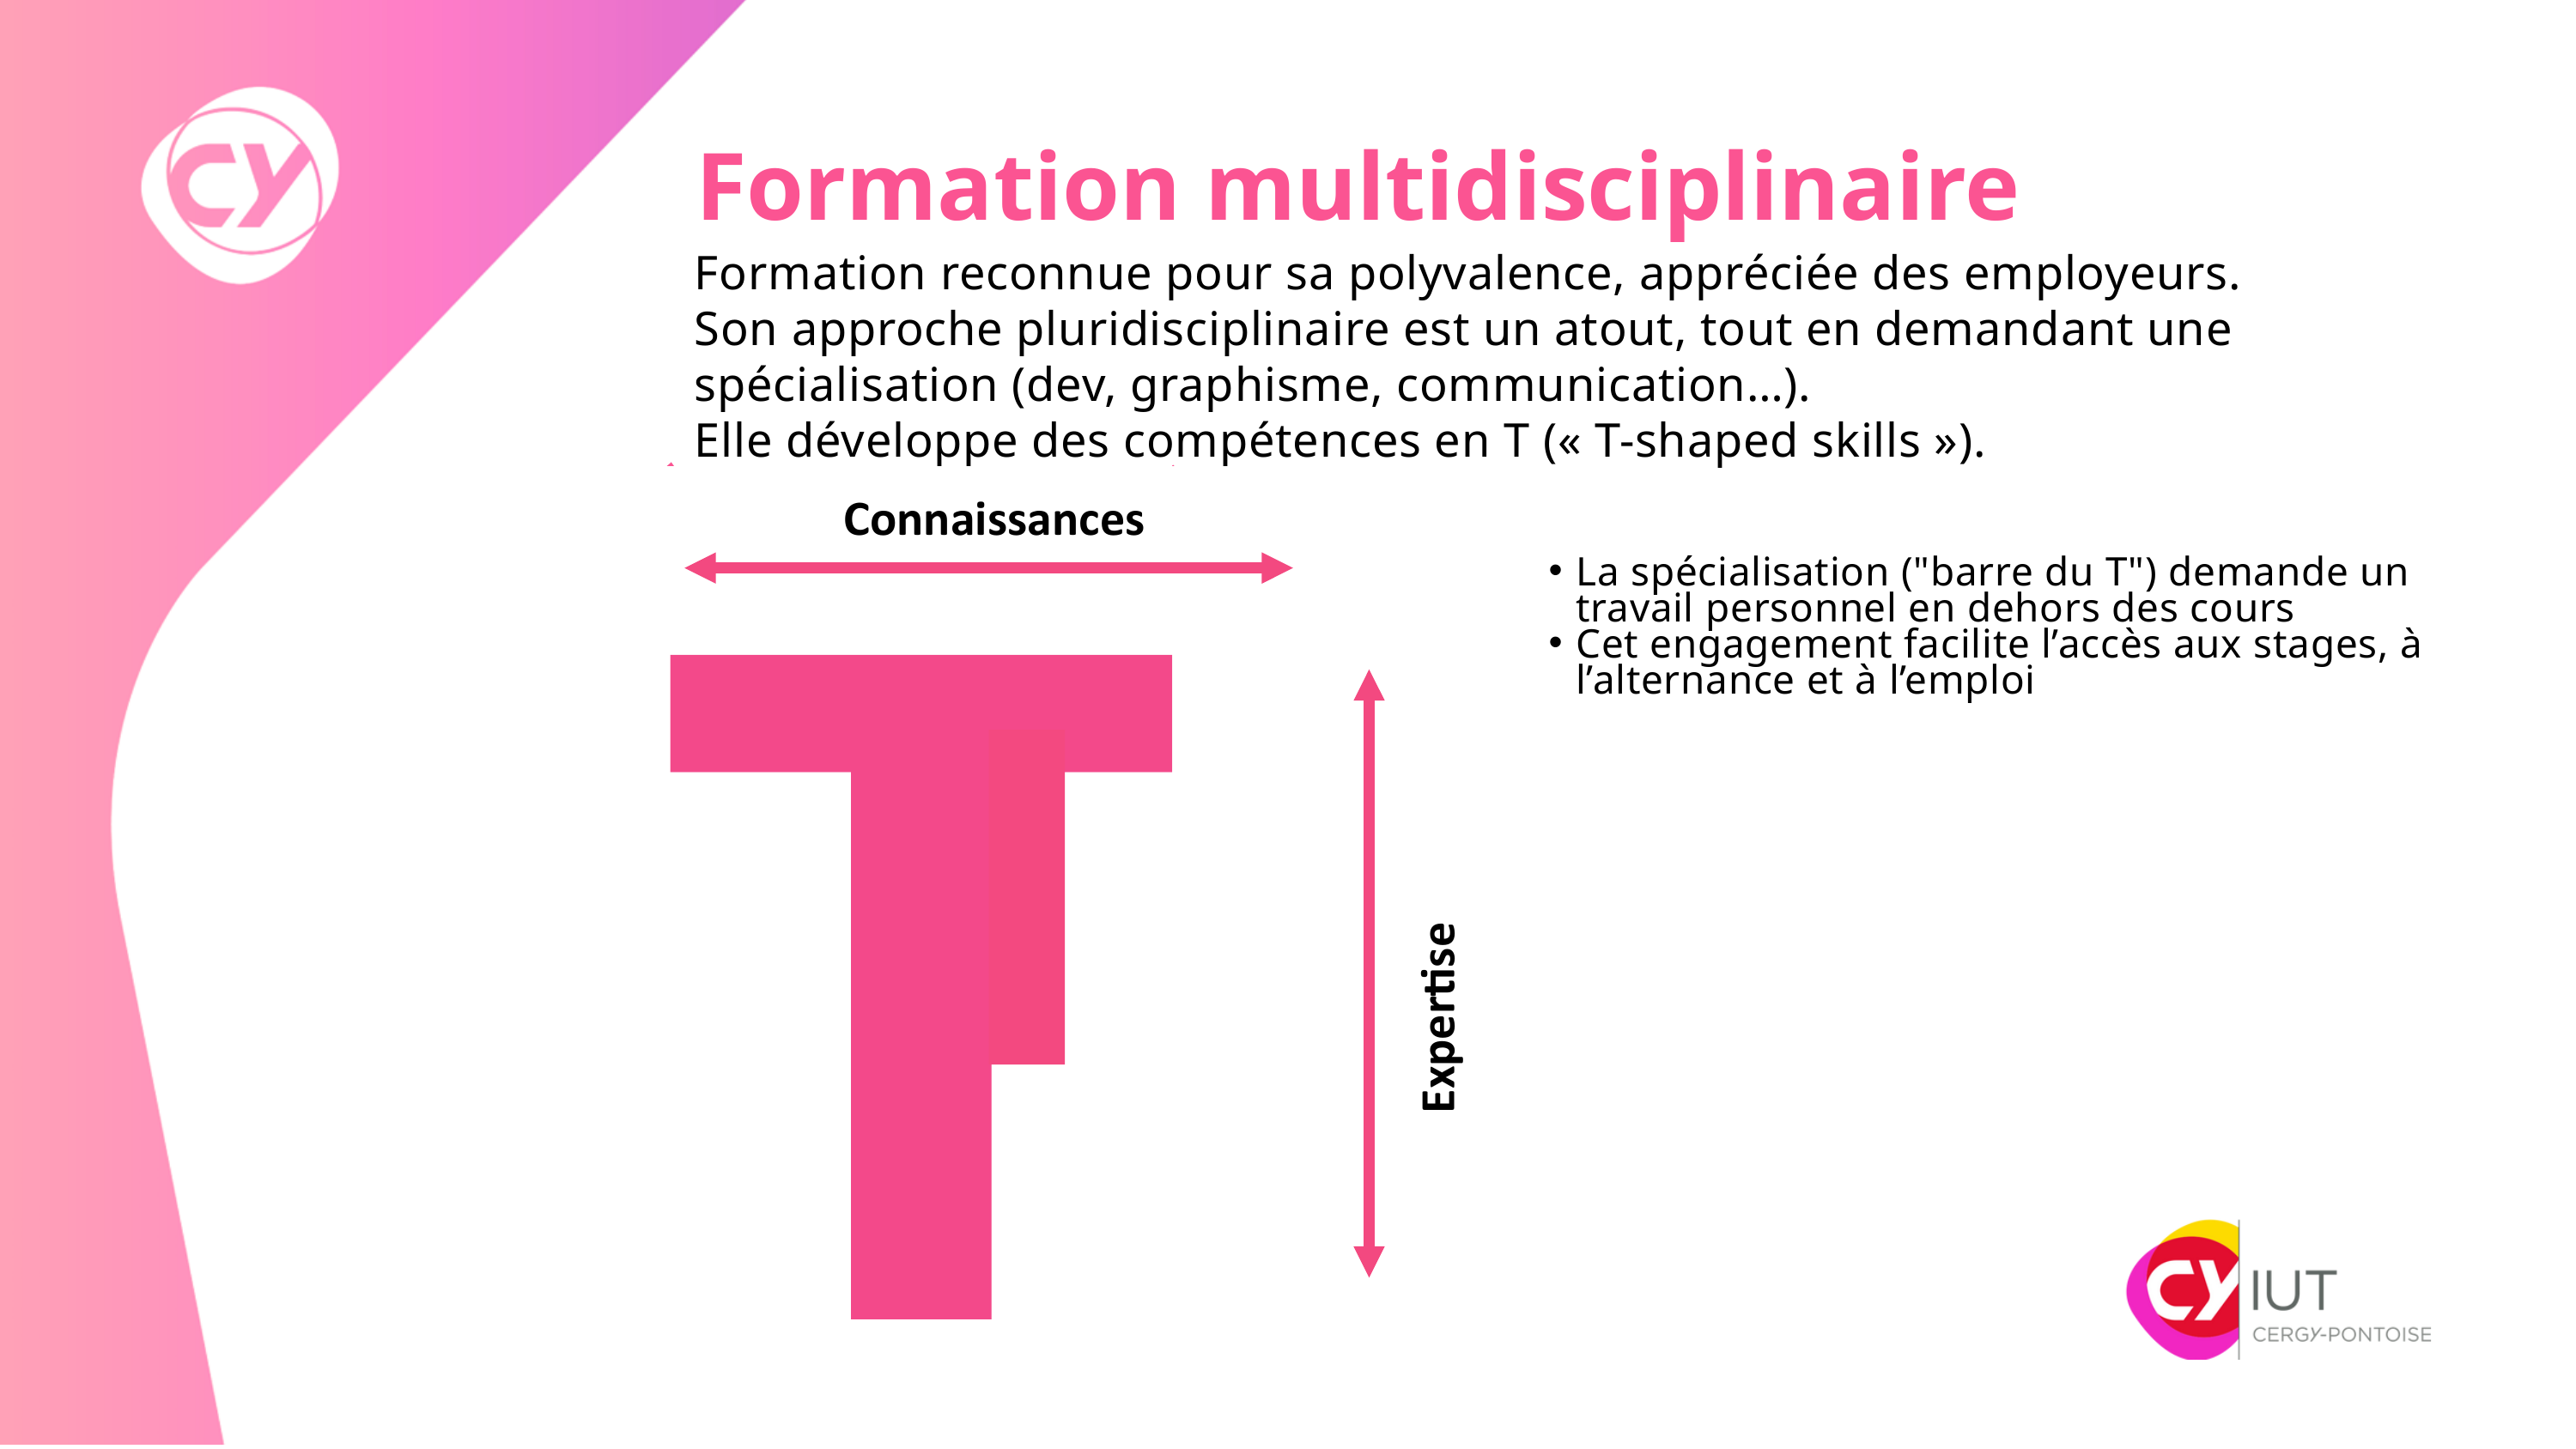

Formation multidisciplinaire
T
Formation reconnue pour sa polyvalence, appréciée des employeurs.
Son approche pluridisciplinaire est un atout, tout en demandant une spécialisation (dev, graphisme, communication…).
Elle développe des compétences en T (« T-shaped skills »).
Connaissances
La spécialisation ("barre du T") demande un travail personnel en dehors des cours
Cet engagement facilite l’accès aux stages, à l’alternance et à l’emploi
Expertise